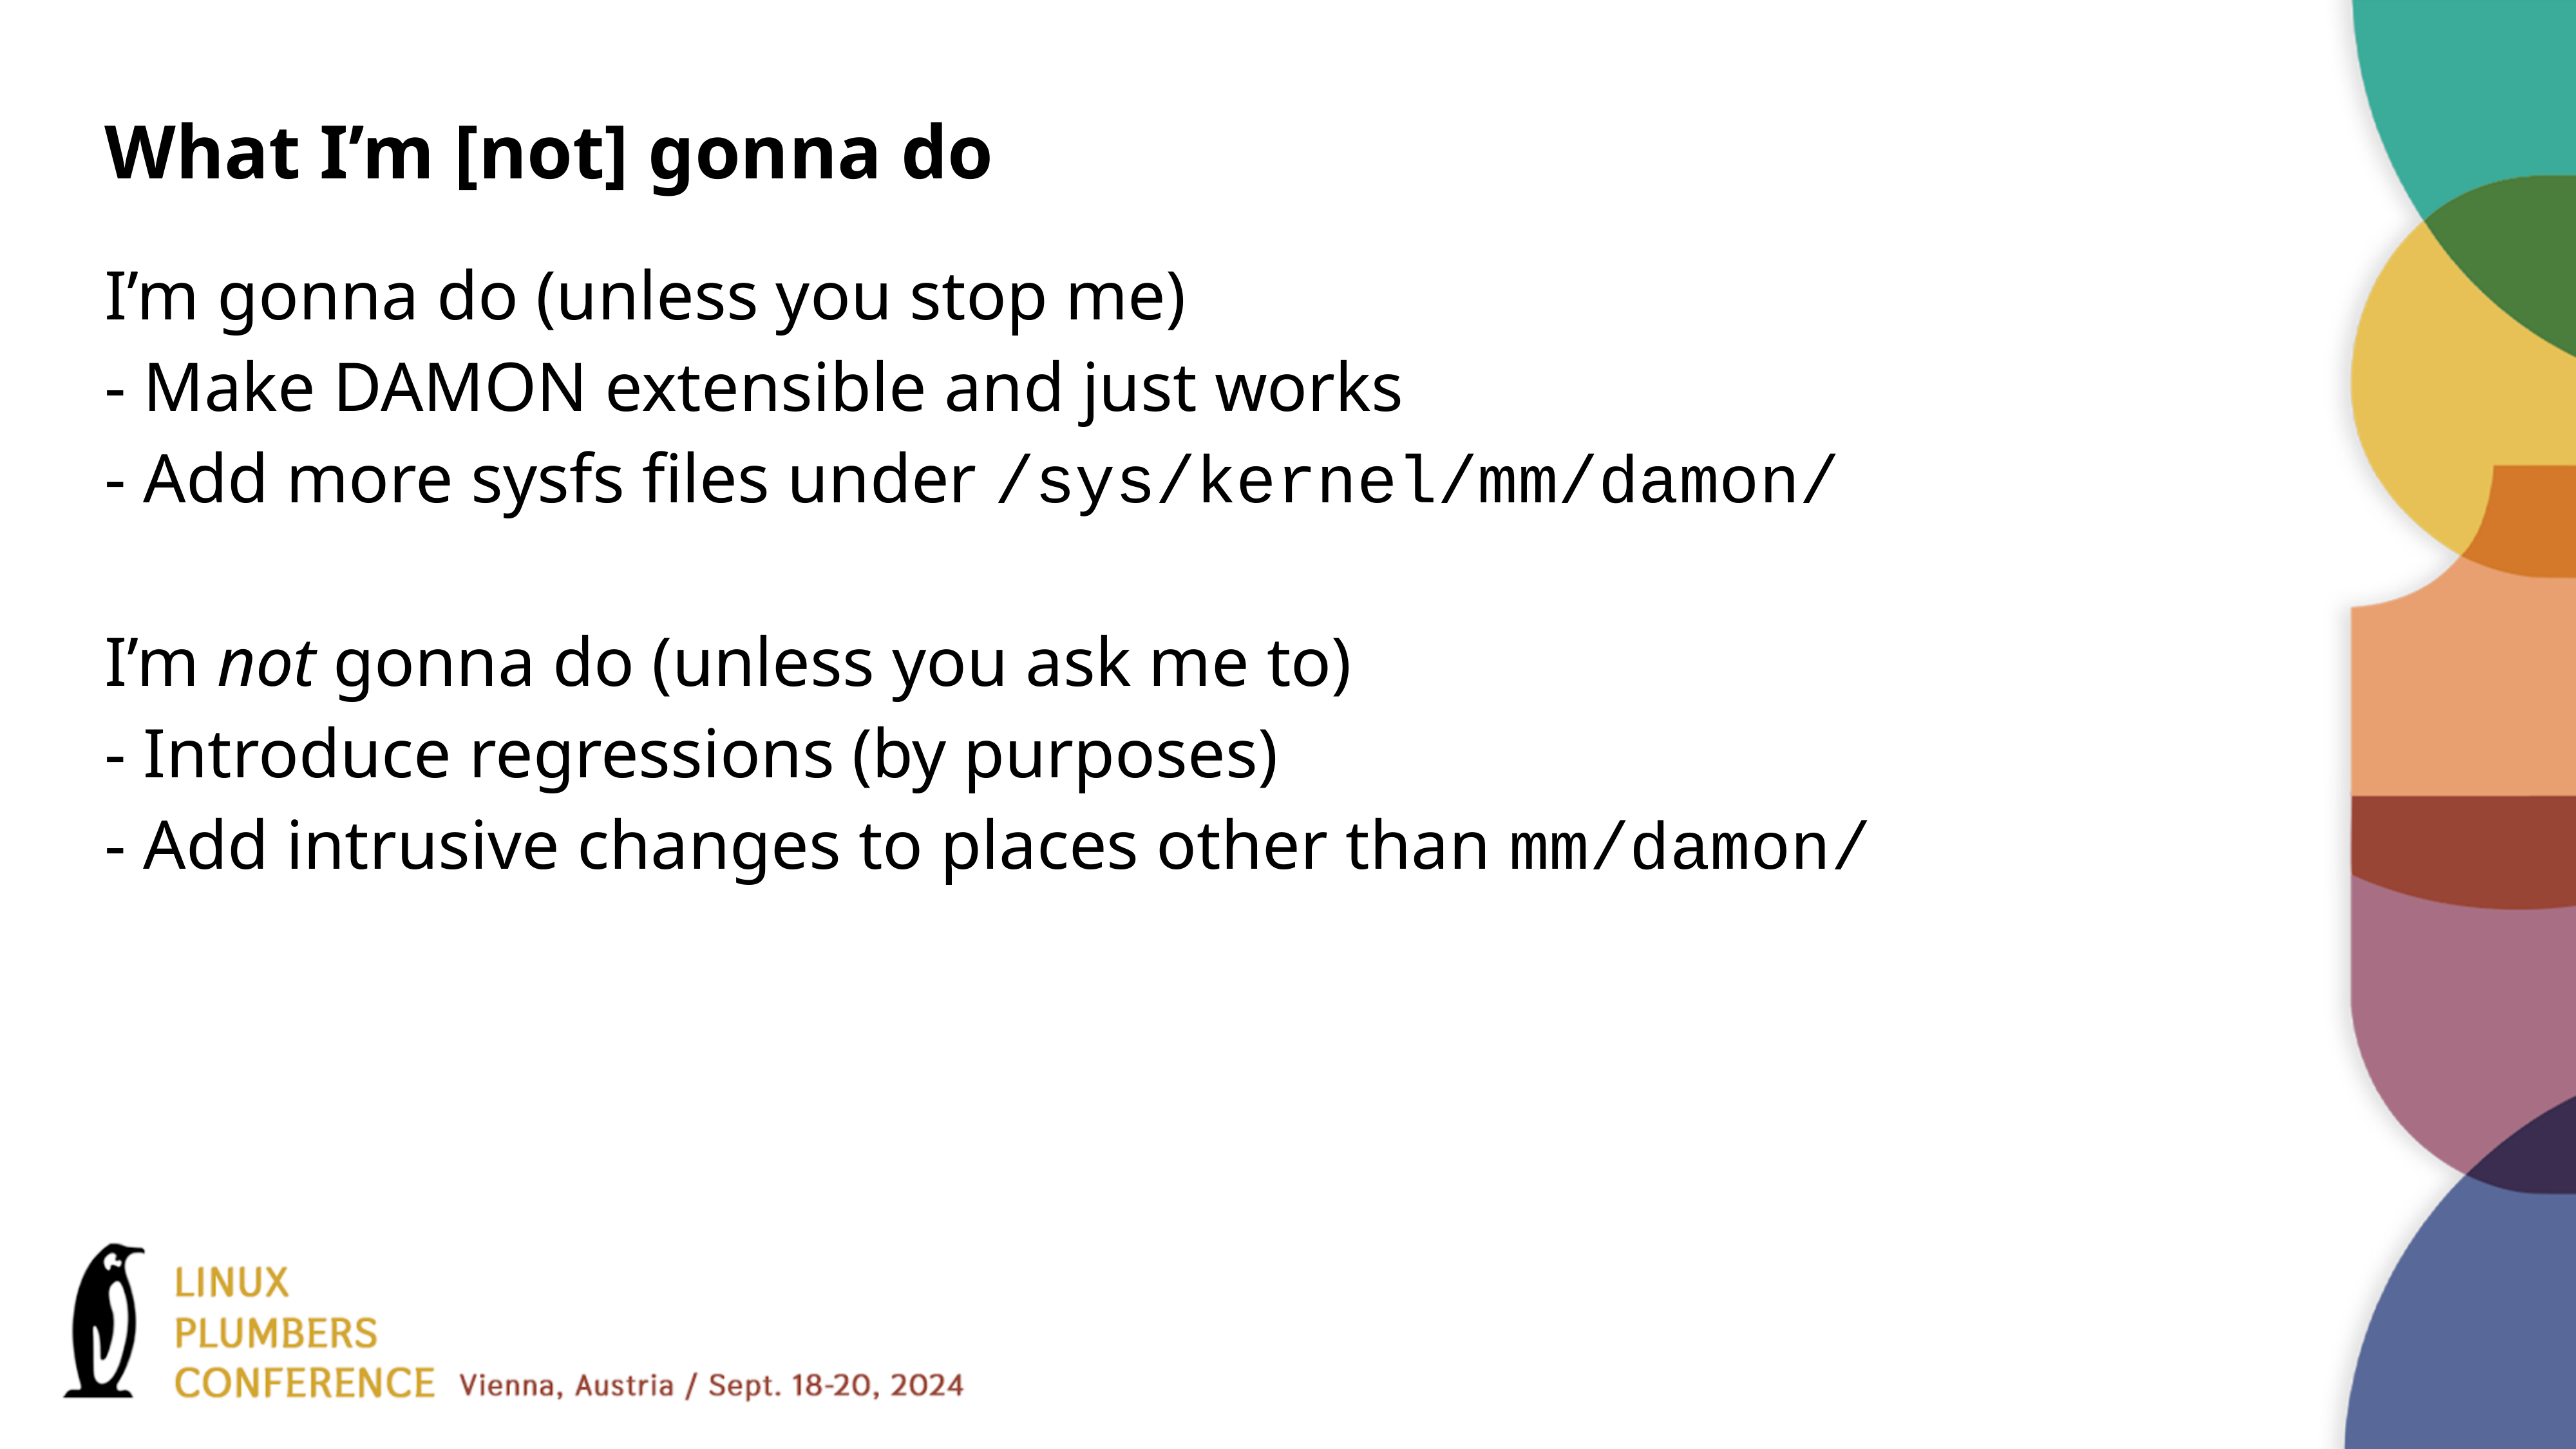

What I’m [not] gonna do
I’m gonna do (unless you stop me)
- Make DAMON extensible and just works
- Add more sysfs files under /sys/kernel/mm/damon/
I’m not gonna do (unless you ask me to)
- Introduce regressions (by purposes)
- Add intrusive changes to places other than mm/damon/